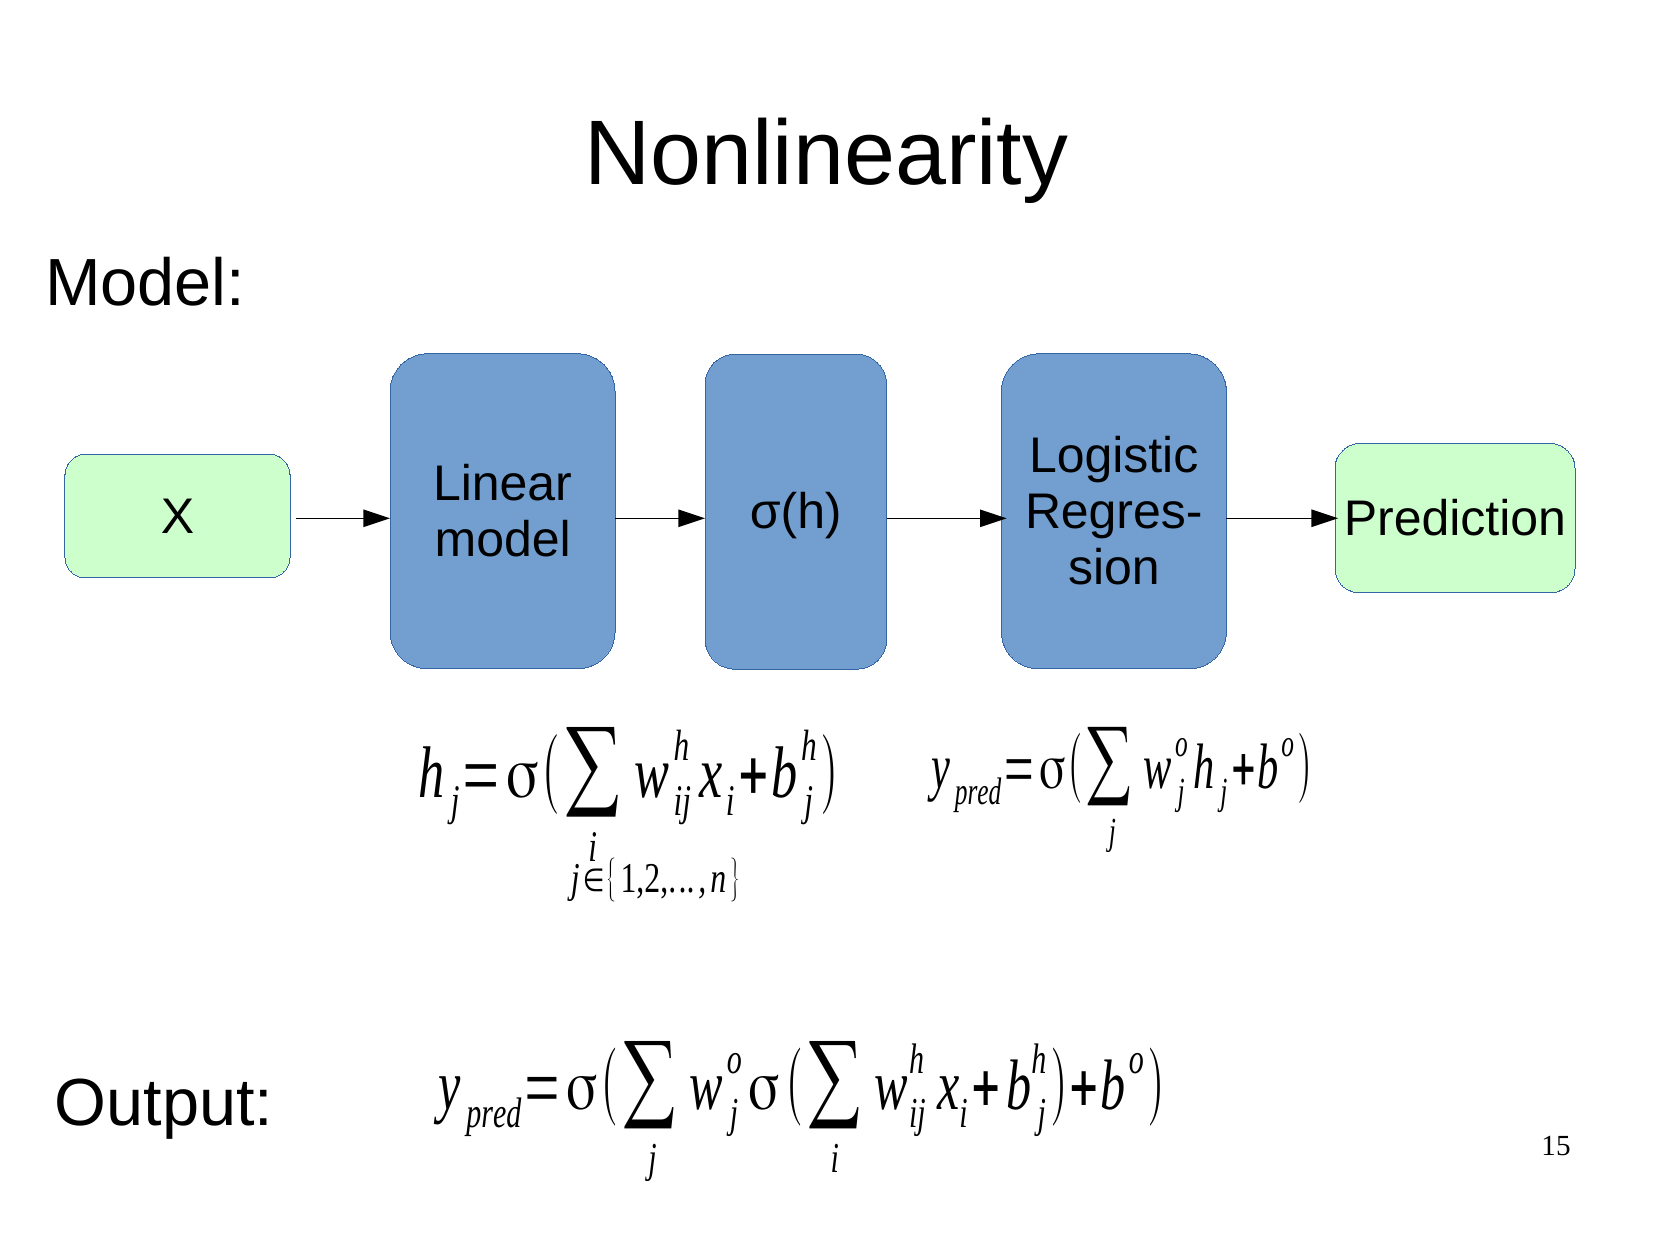

# Nonlinearity
Model:
Linear
model
Logistic
Regres-
sion
σ(h)
Prediction
X
Output:
15